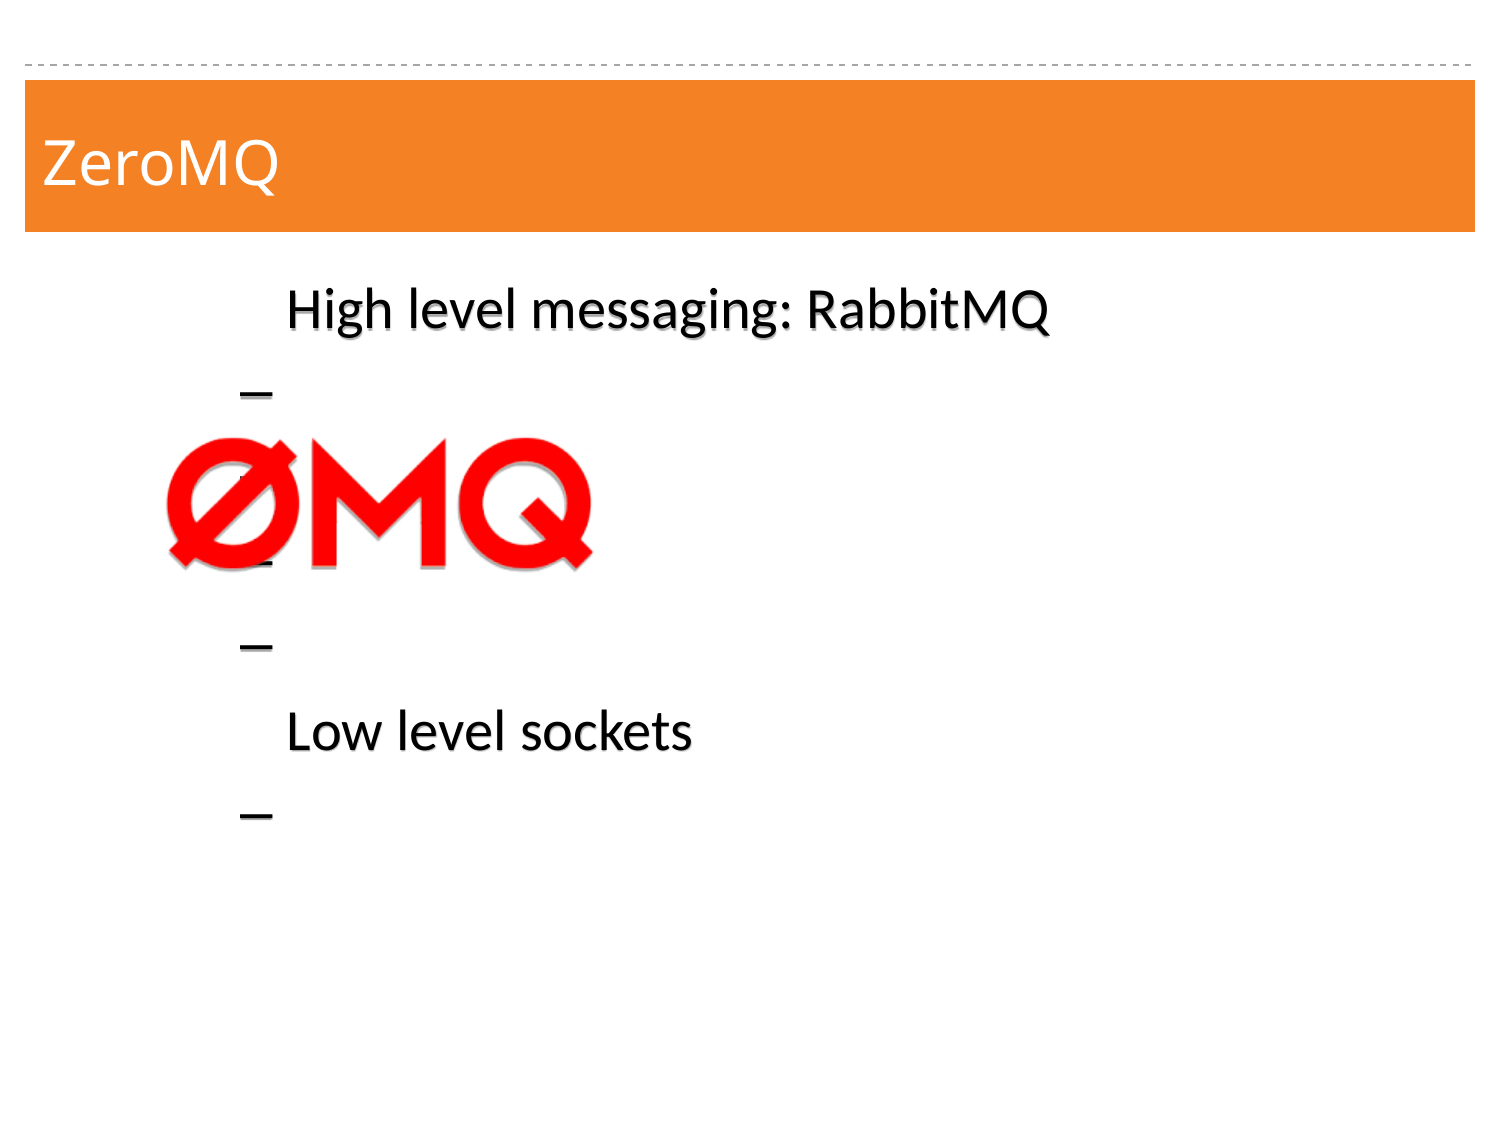

ZeroMQ
# High level messaging: RabbitMQ
Low level sockets